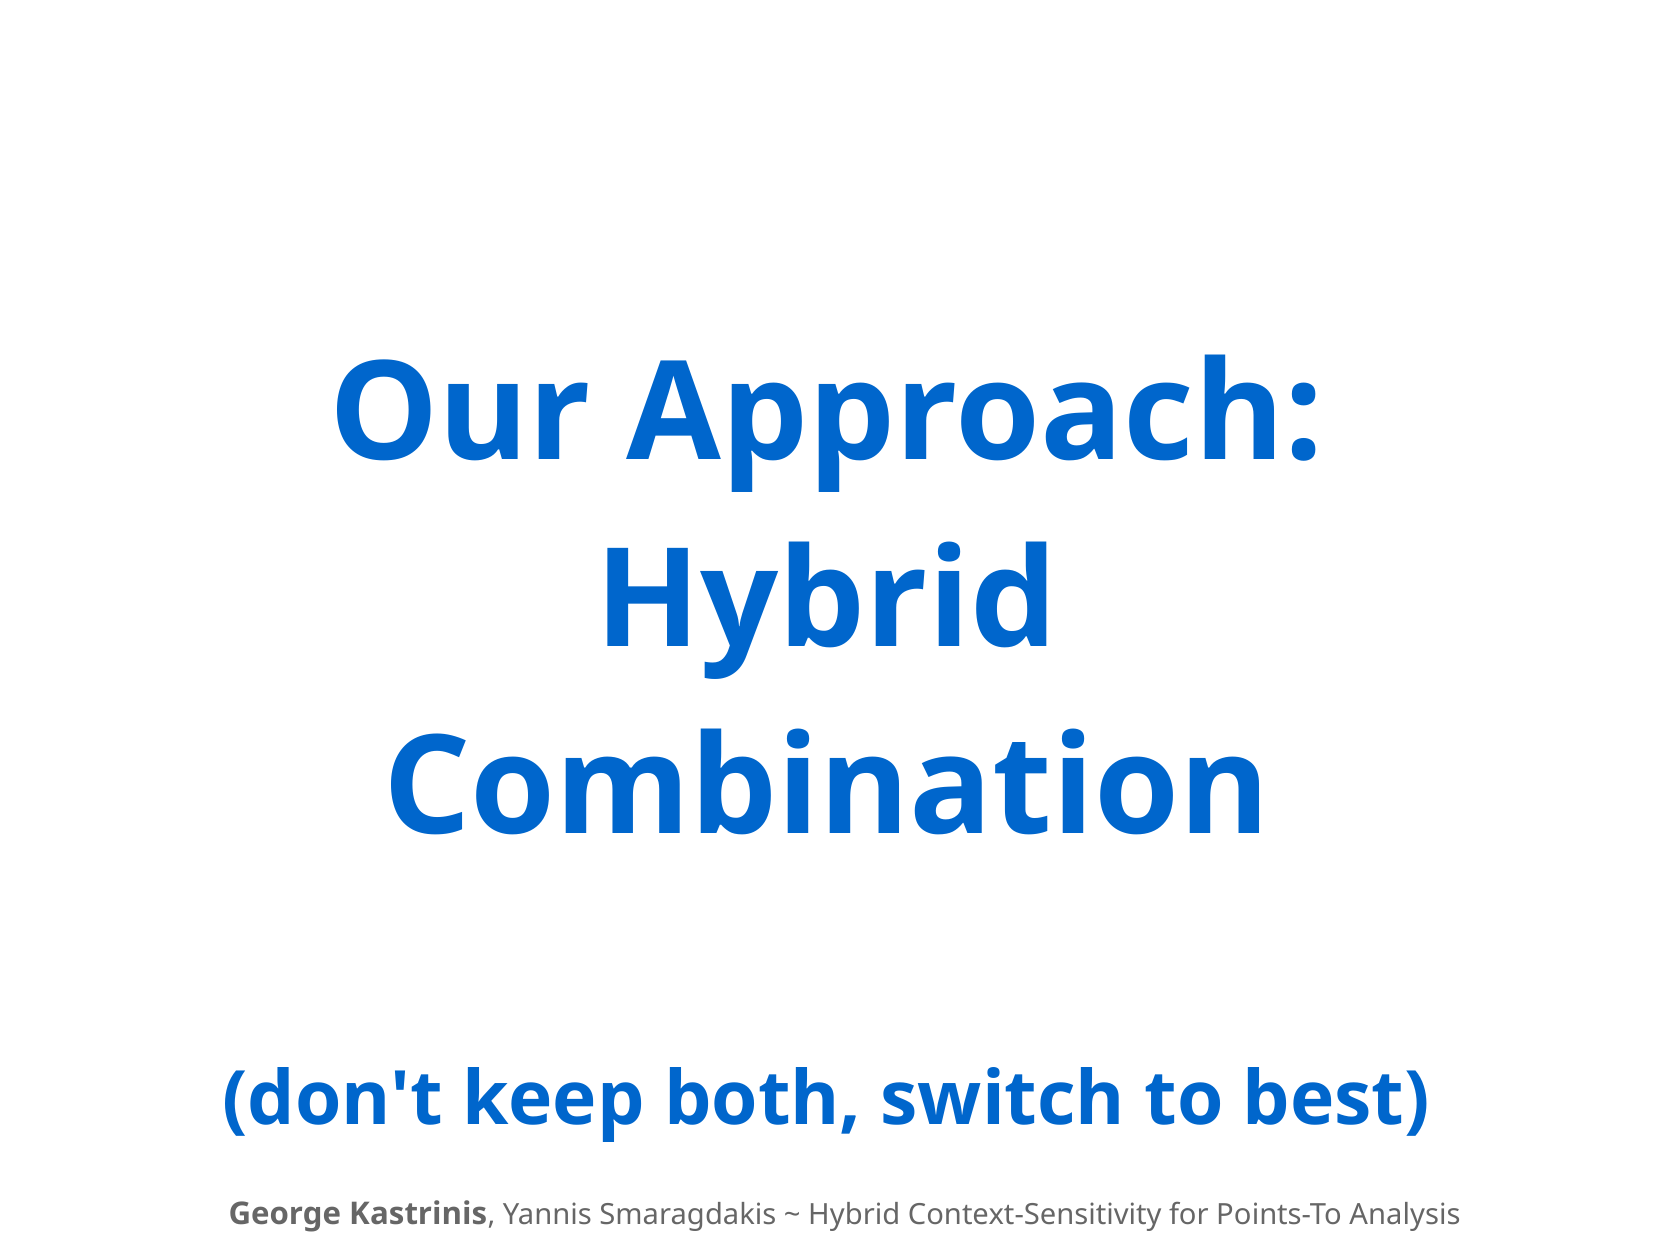

Our Approach: Hybrid Combination
(don't keep both, switch to best)